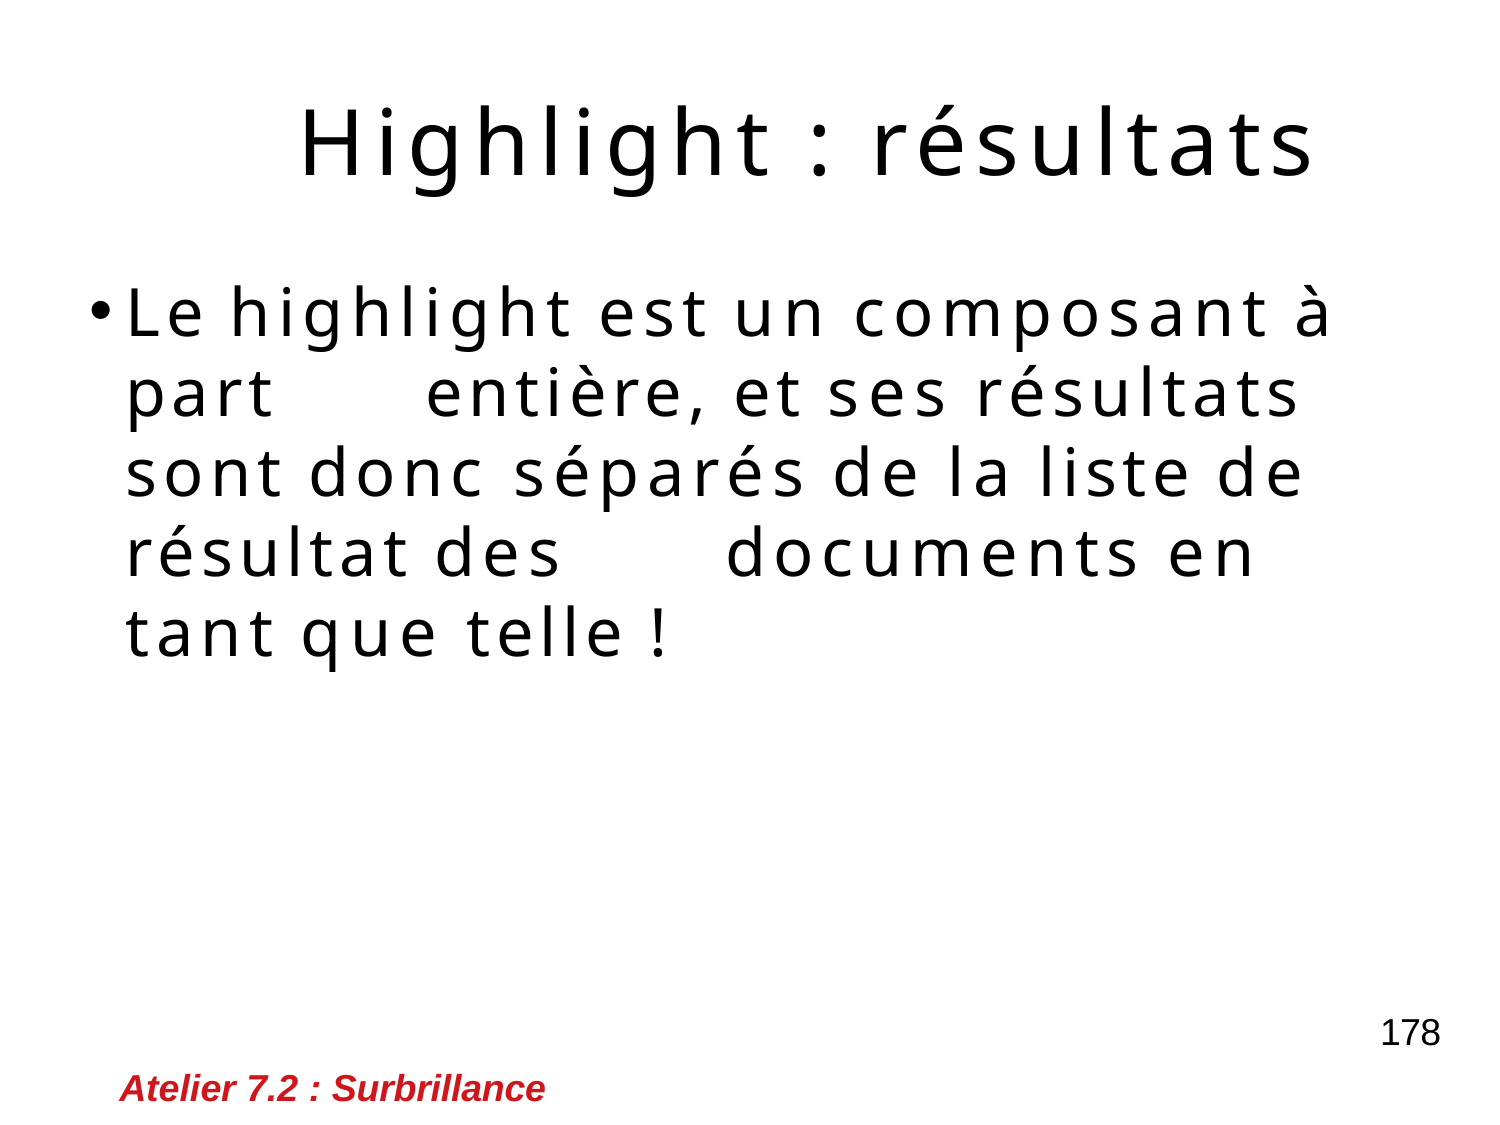

# Highlight : résultats
Le highlight est un composant à part 	entière, et ses résultats sont donc séparés de la liste de résultat des 	documents en tant que telle !
178
Atelier 7.2 : Surbrillance